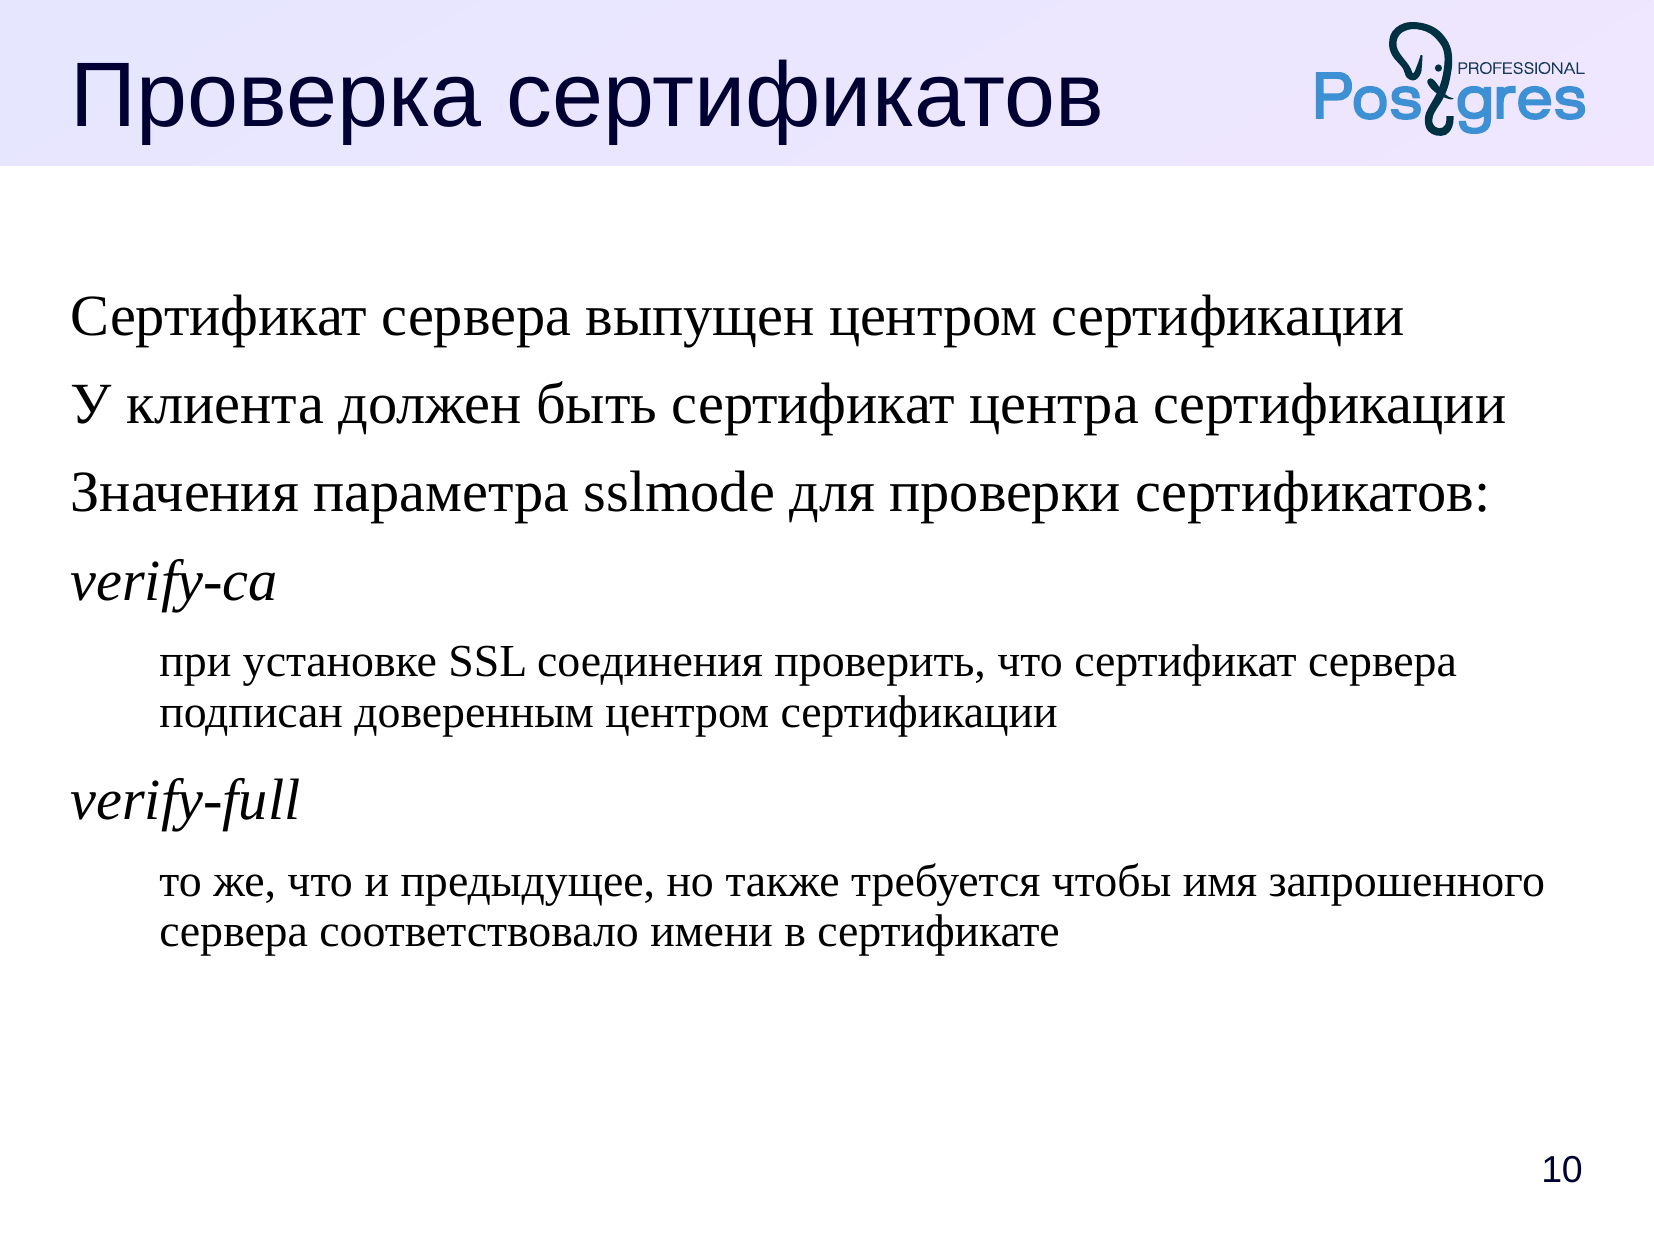

# Проверка сертификатов
Сертификат сервера выпущен центром сертификации
У клиента должен быть сертификат центра сертификации
Значения параметра sslmode для проверки сертификатов:
verify-ca
при установке SSL соединения проверить, что сертификат сервера подписан доверенным центром сертификации
verify-full
то же, что и предыдущее, но также требуется чтобы имя запрошенного сервера соответствовало имени в сертификате